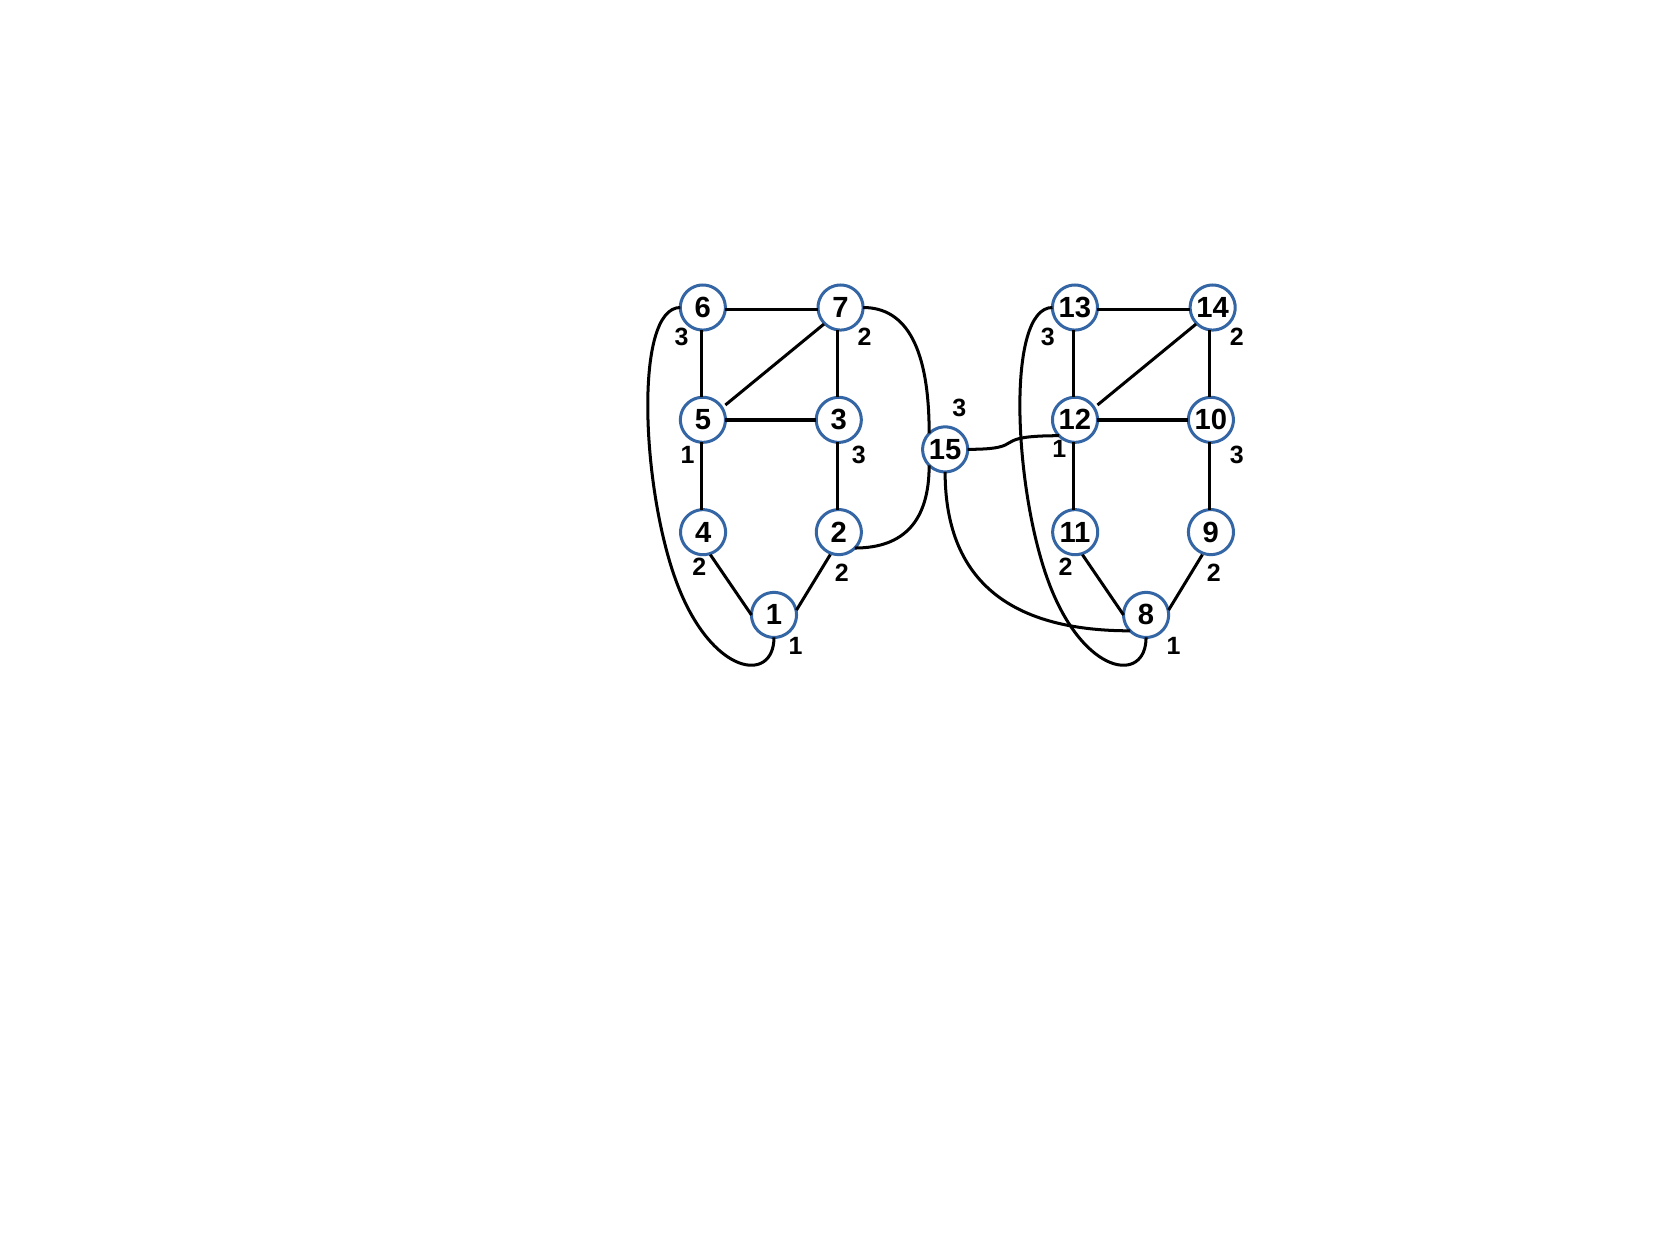

6
7
13
14
3
2
3
2
3
5
12
3
10
15
1
3
1
3
2
9
4
11
2
2
2
2
1
8
1
1